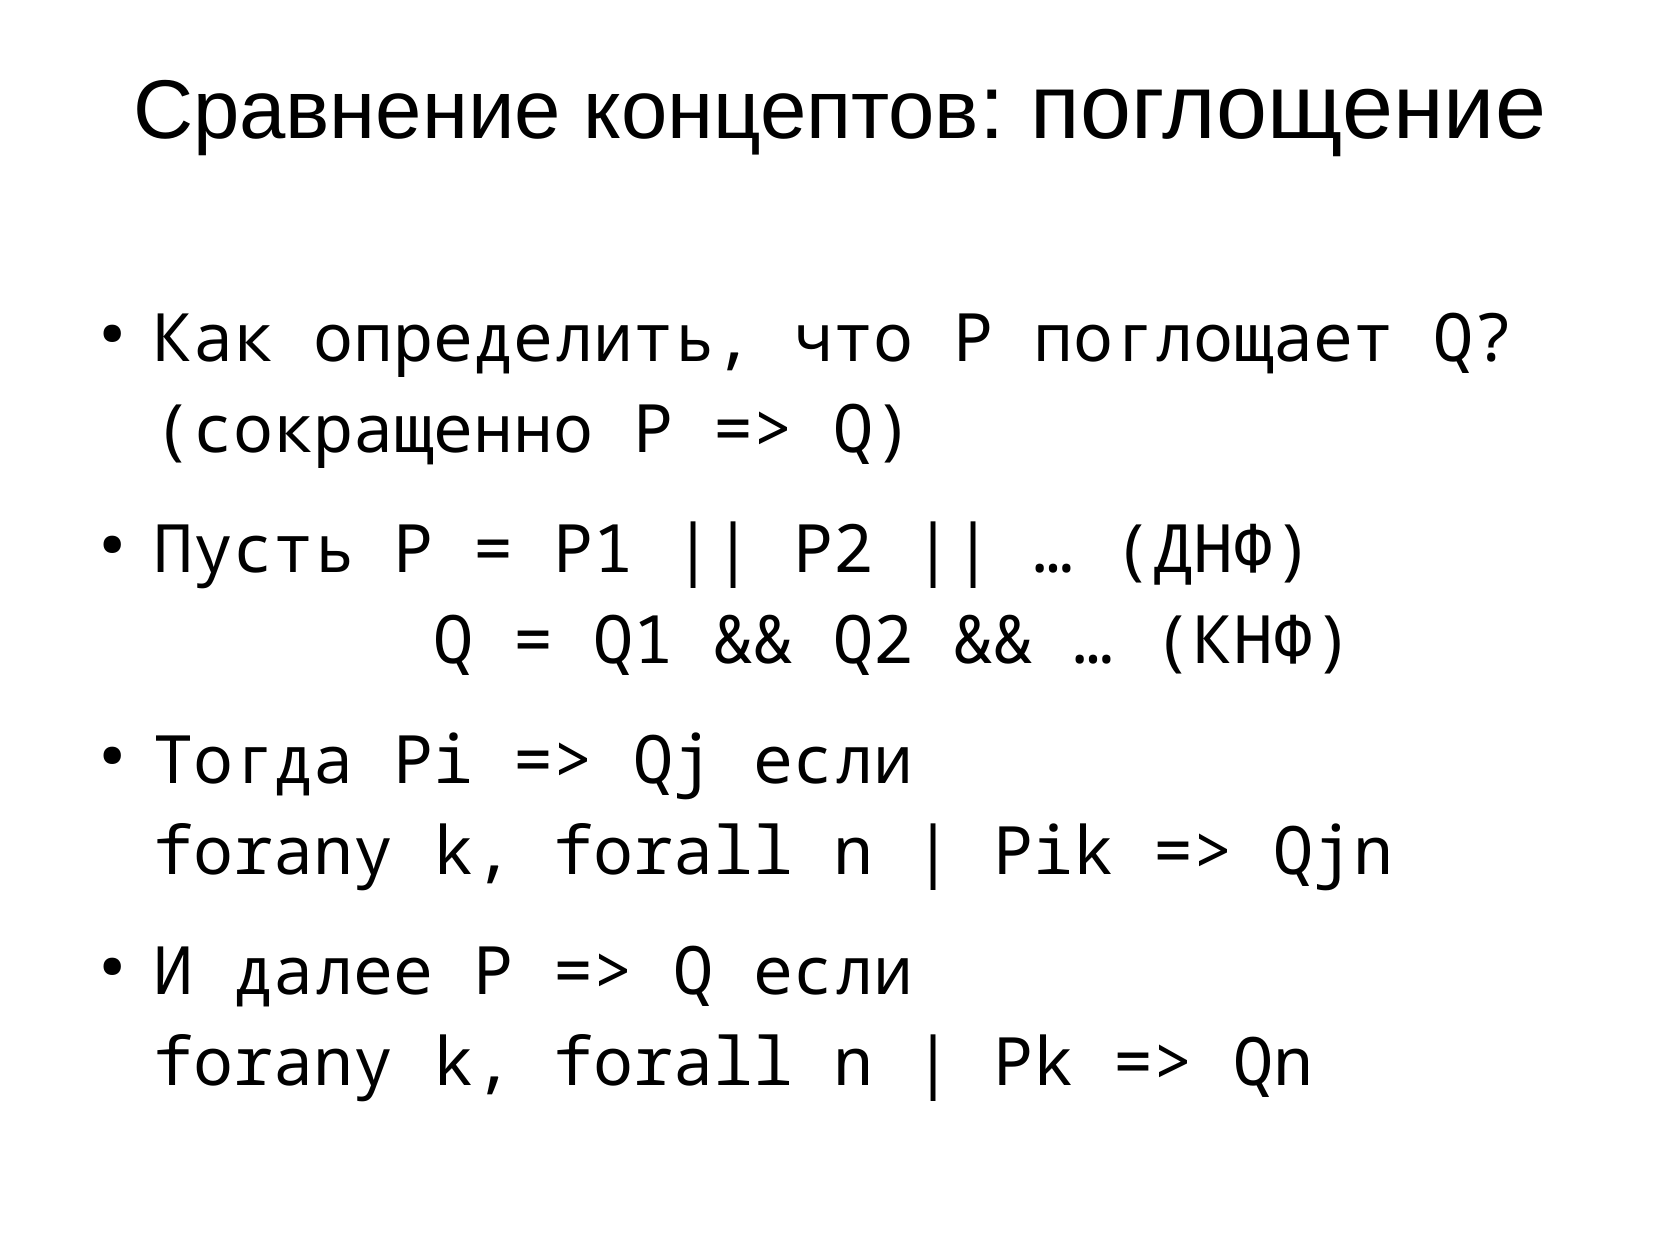

Сравнение концептов: поглощение
# Как определить, что P поглощает Q? (сокращенно P => Q)
Пусть P = P1 || P2 || … (ДНФ)
 Q = Q1 && Q2 && … (КНФ)
Тогда Pi => Qj если
forany k, forall n | Pik => Qjn
И далее P => Q если
forany k, forall n | Pk => Qn